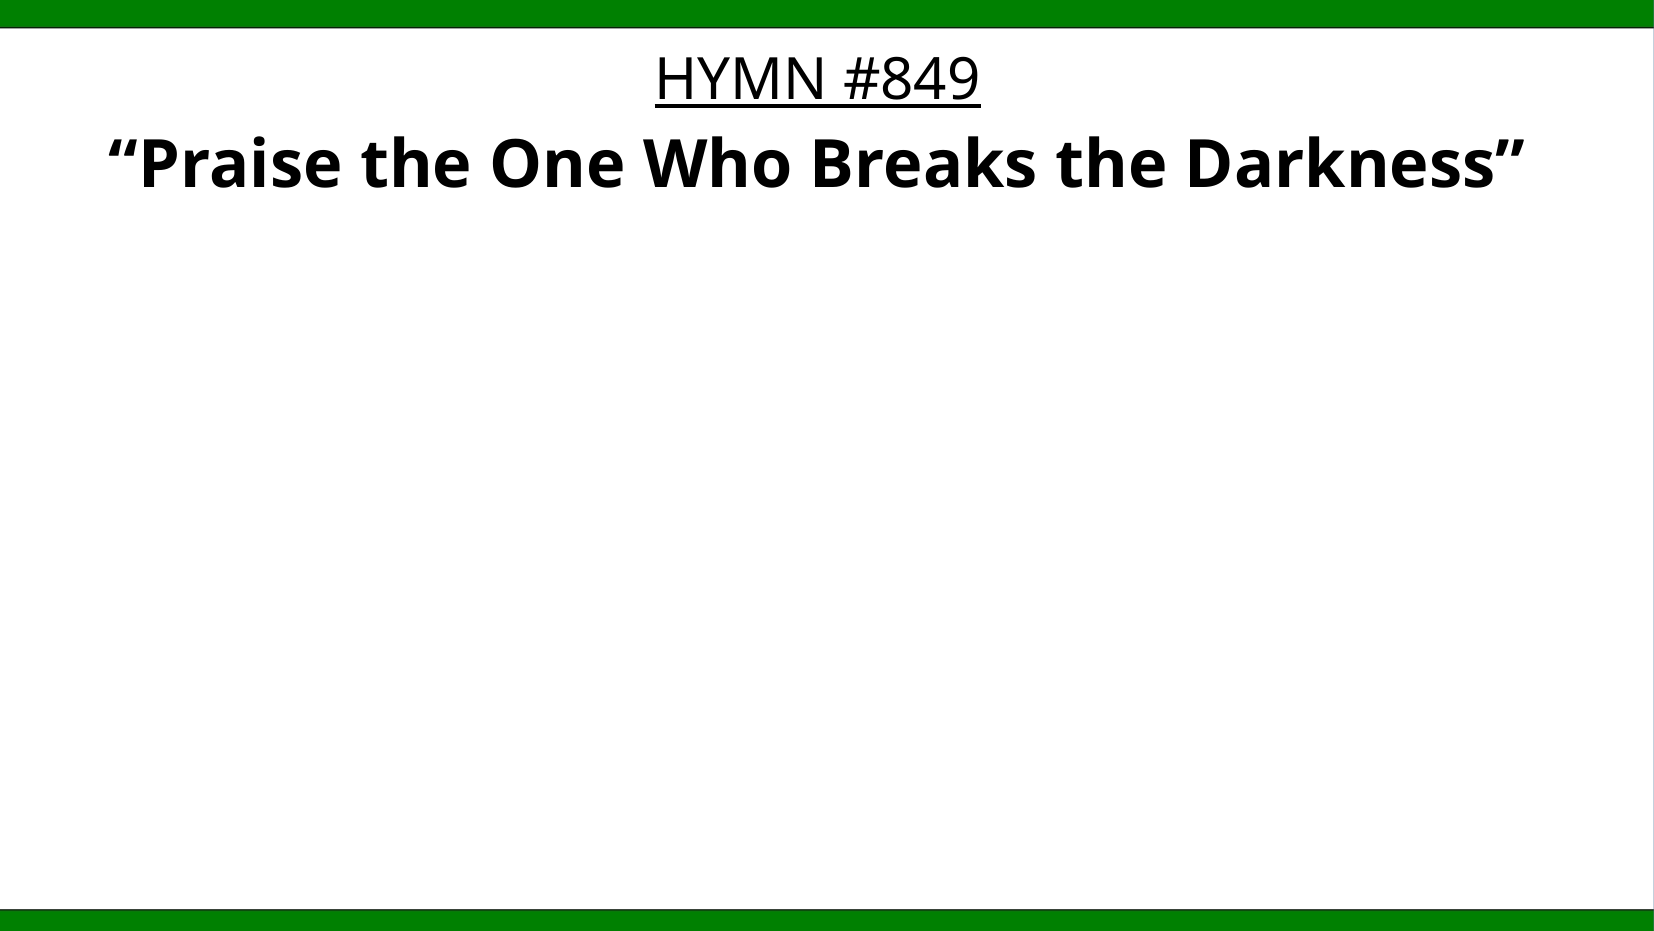

HYMN #849
“Praise the One Who Breaks the Darkness”